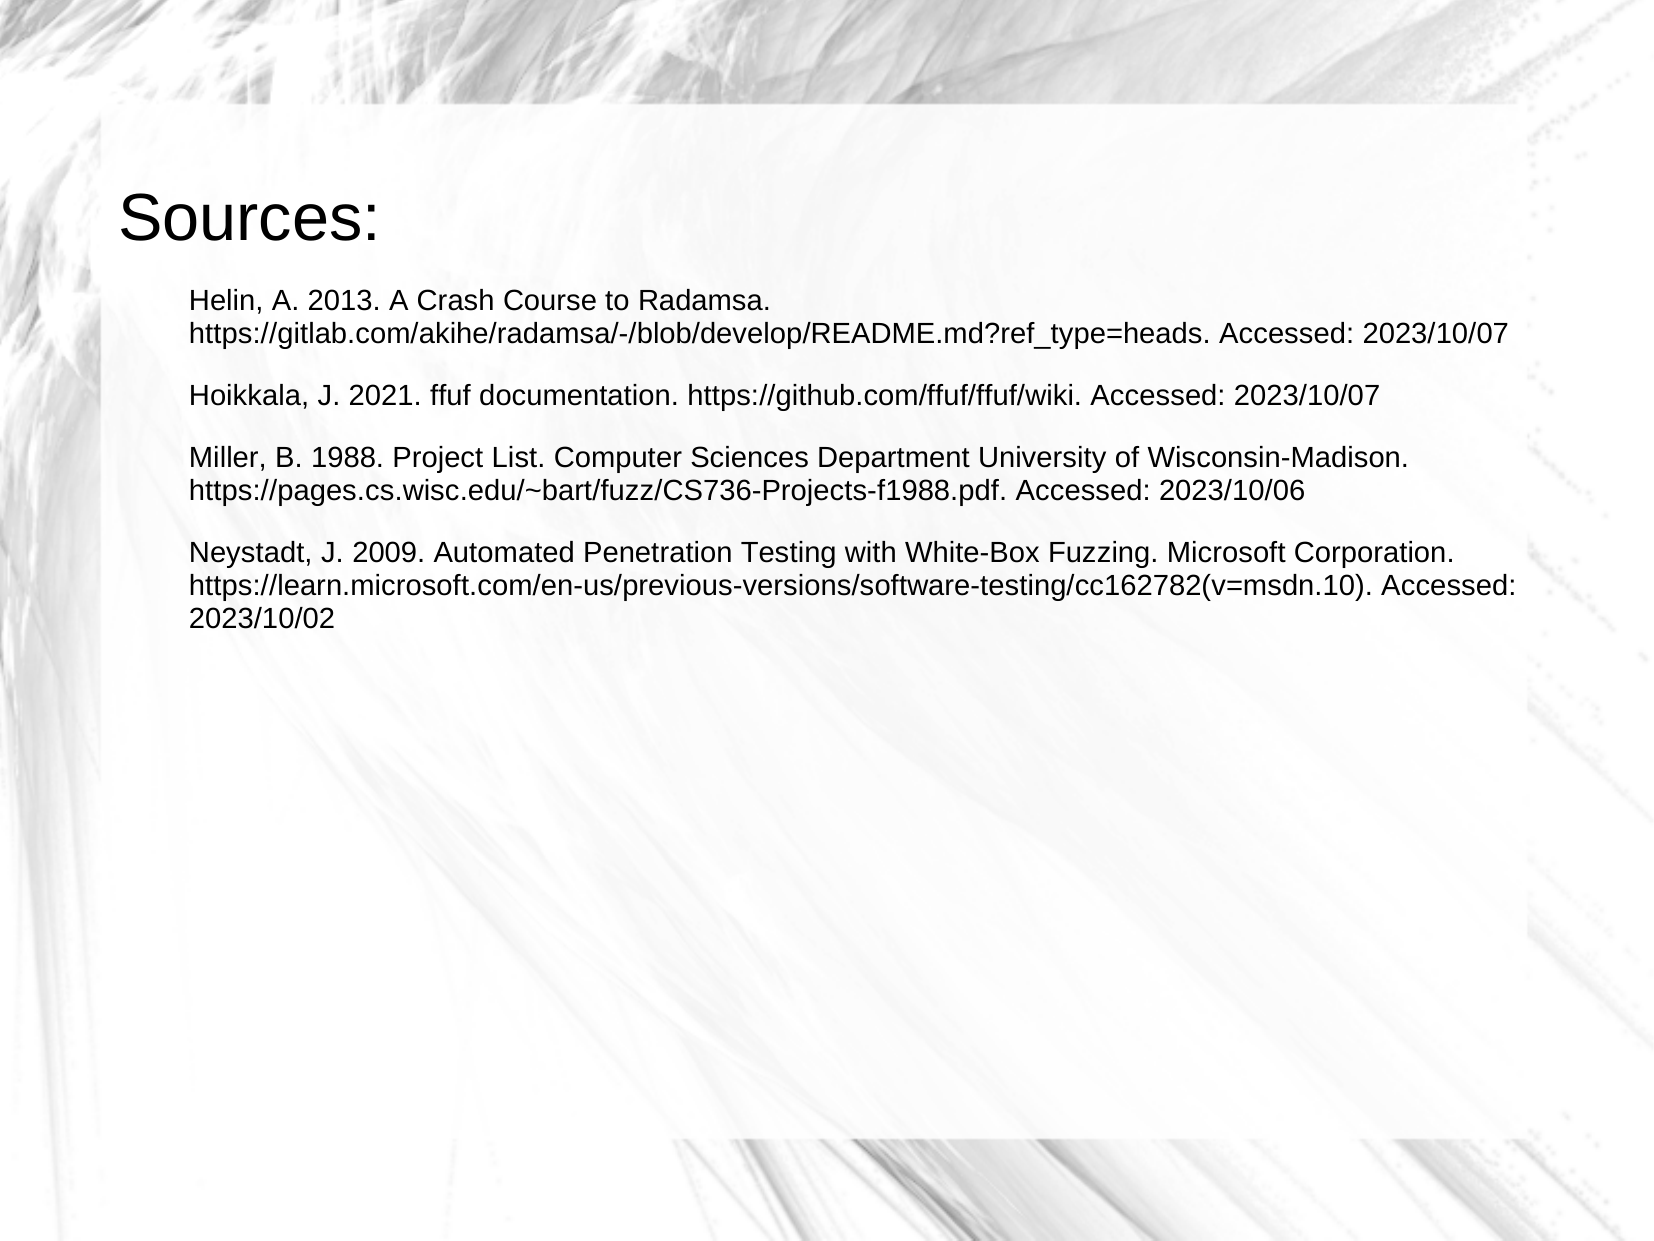

# Sources:
Helin, A. 2013. A Crash Course to Radamsa. https://gitlab.com/akihe/radamsa/-/blob/develop/README.md?ref_type=heads. Accessed: 2023/10/07
Hoikkala, J. 2021. ffuf documentation. https://github.com/ffuf/ffuf/wiki. Accessed: 2023/10/07
Miller, B. 1988. Project List. Computer Sciences Department University of Wisconsin-Madison. https://pages.cs.wisc.edu/~bart/fuzz/CS736-Projects-f1988.pdf. Accessed: 2023/10/06
Neystadt, J. 2009. Automated Penetration Testing with White-Box Fuzzing. Microsoft Corporation. https://learn.microsoft.com/en-us/previous-versions/software-testing/cc162782(v=msdn.10). Accessed: 2023/10/02